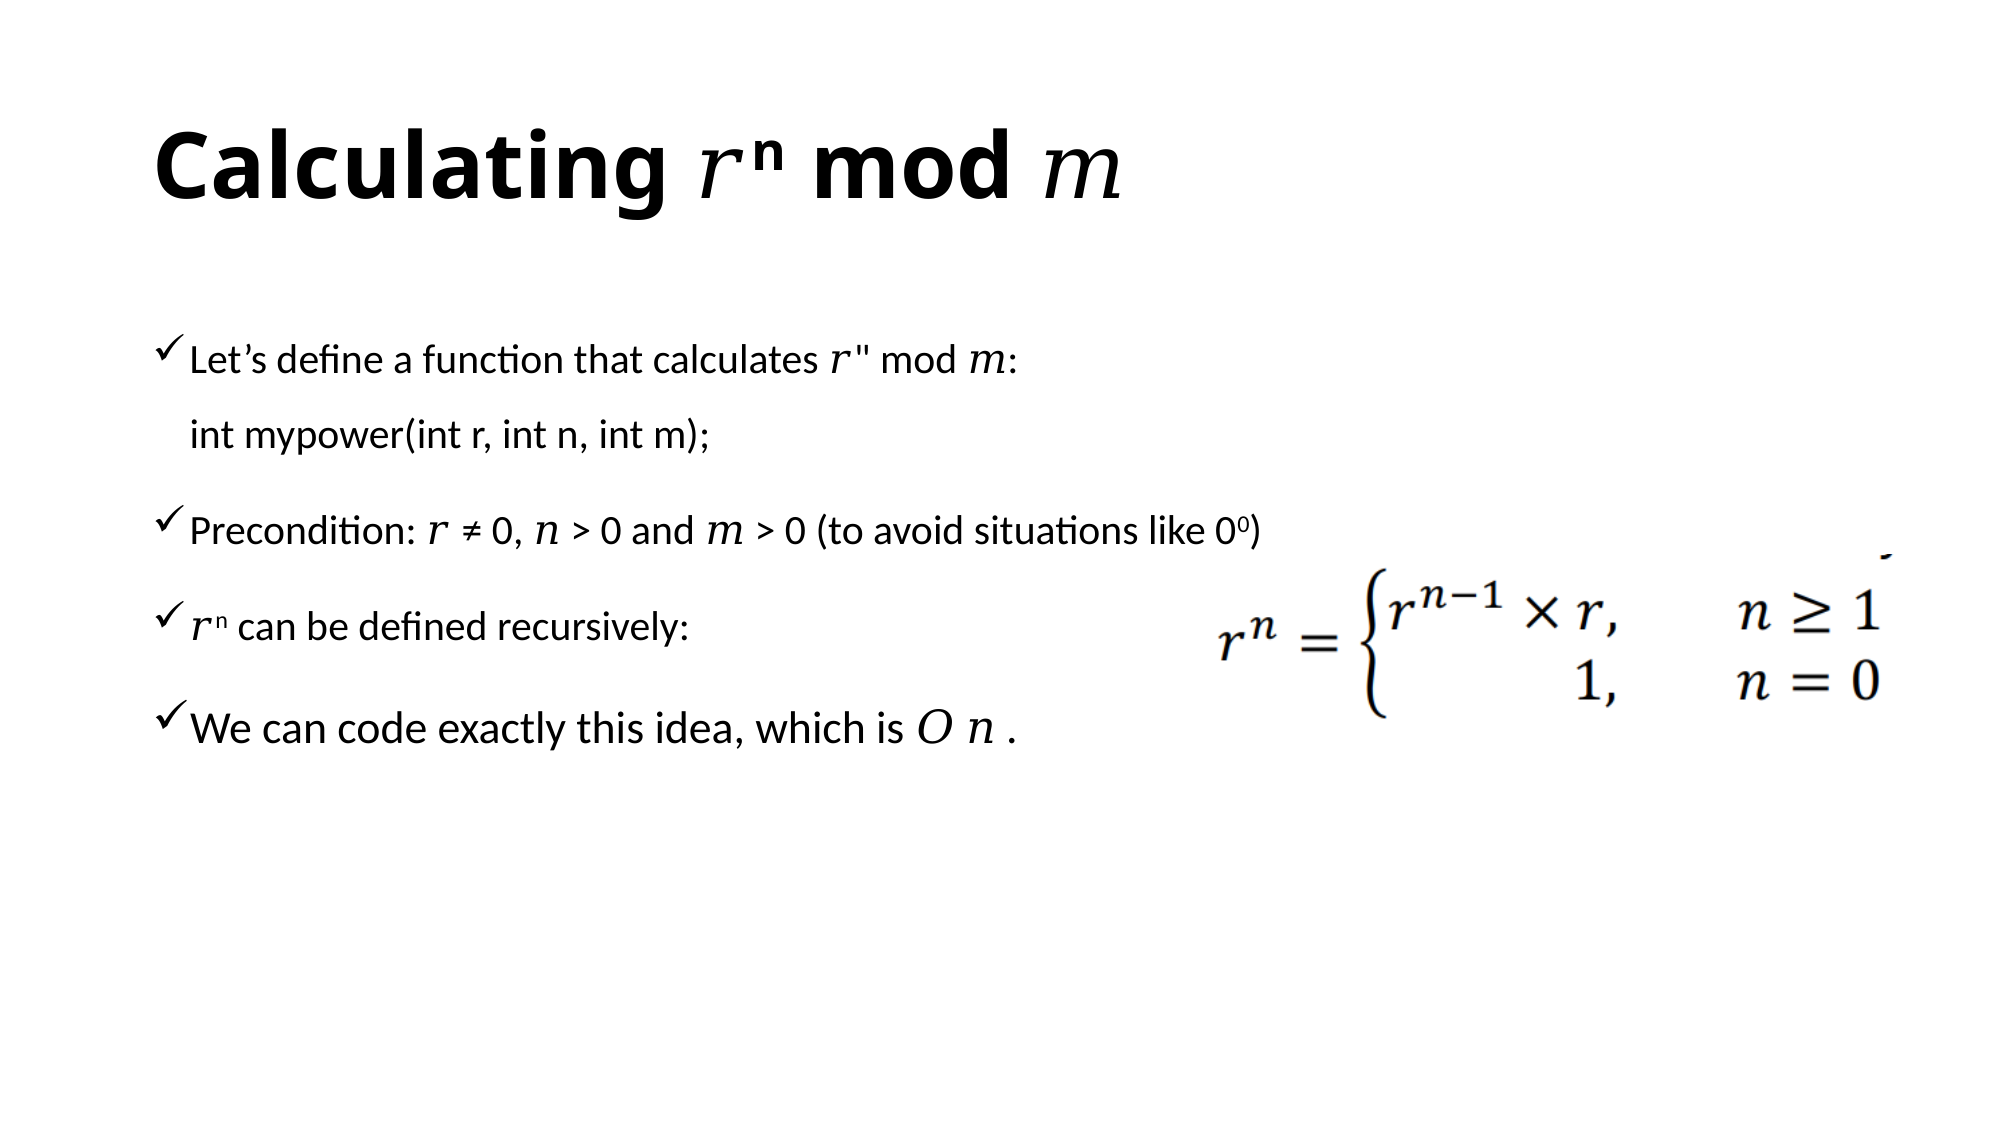

Calculating 𝑟n mod 𝑚
Let’s define a function that calculates 𝑟" mod 𝑚:
int mypower(int r, int n, int m);
Precondition: 𝑟 ≠ 0, 𝑛 > 0 and 𝑚 > 0 (to avoid situations like 00)
𝑟n can be defined recursively:
We can code exactly this idea, which is 𝑂 𝑛 .